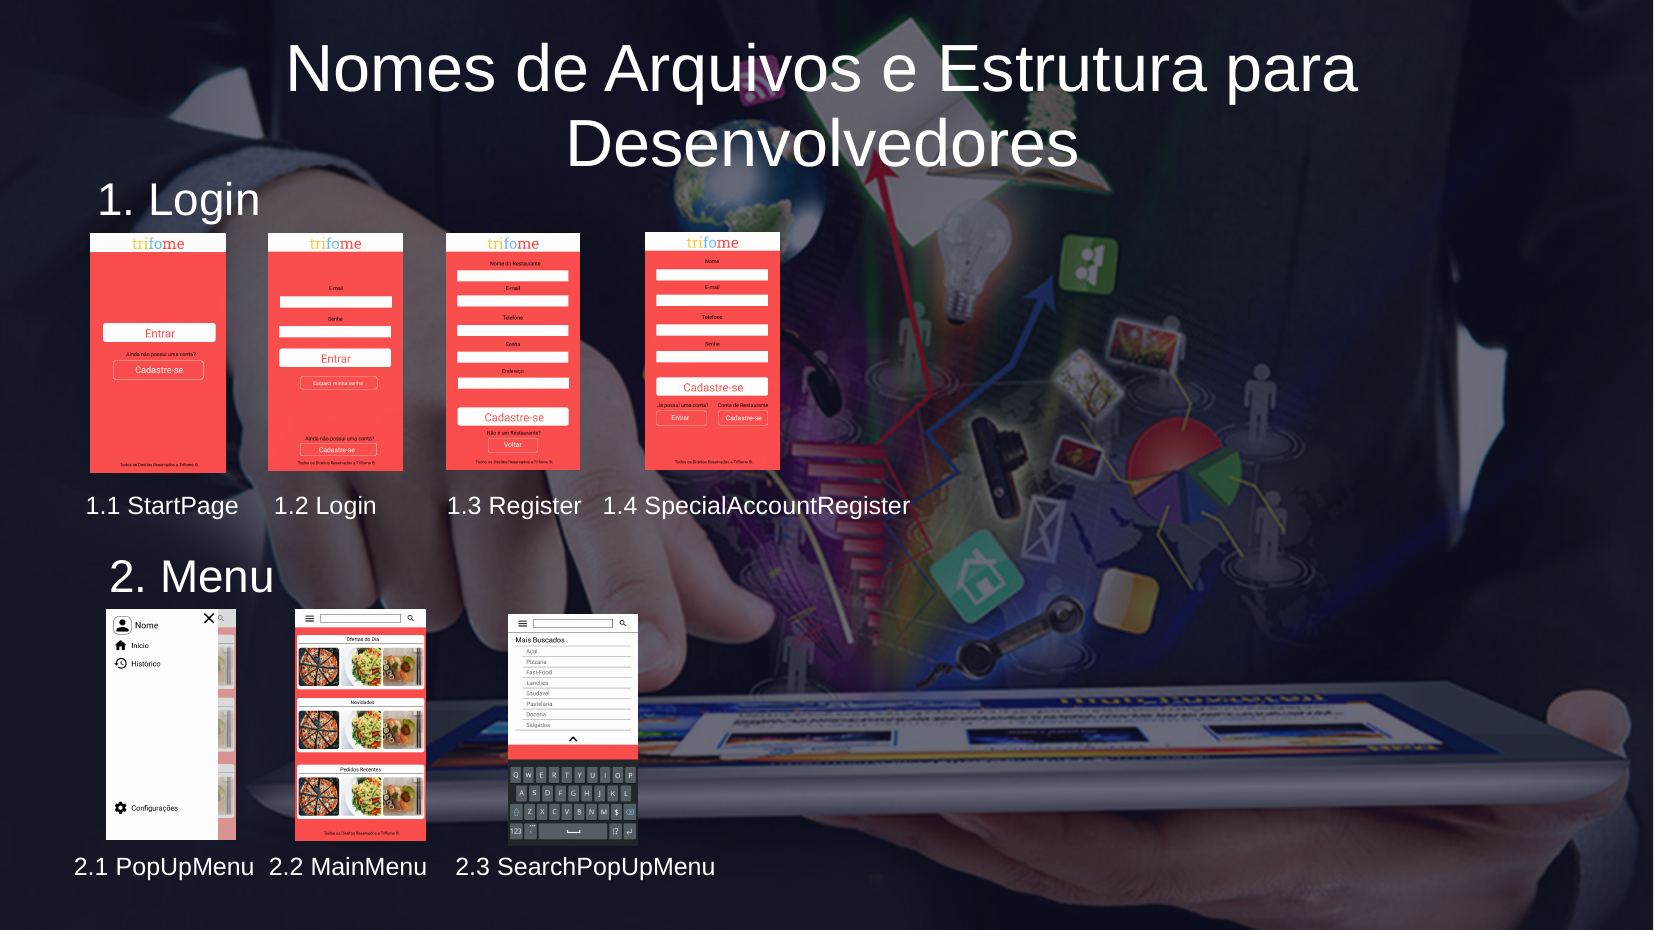

Nomes de Arquivos e Estrutura para Desenvolvedores
1. Login
1.1 StartPage 1.2 Login 1.3 Register 1.4 SpecialAccountRegister
2. Menu
2.1 PopUpMenu 2.2 MainMenu 2.3 SearchPopUpMenu